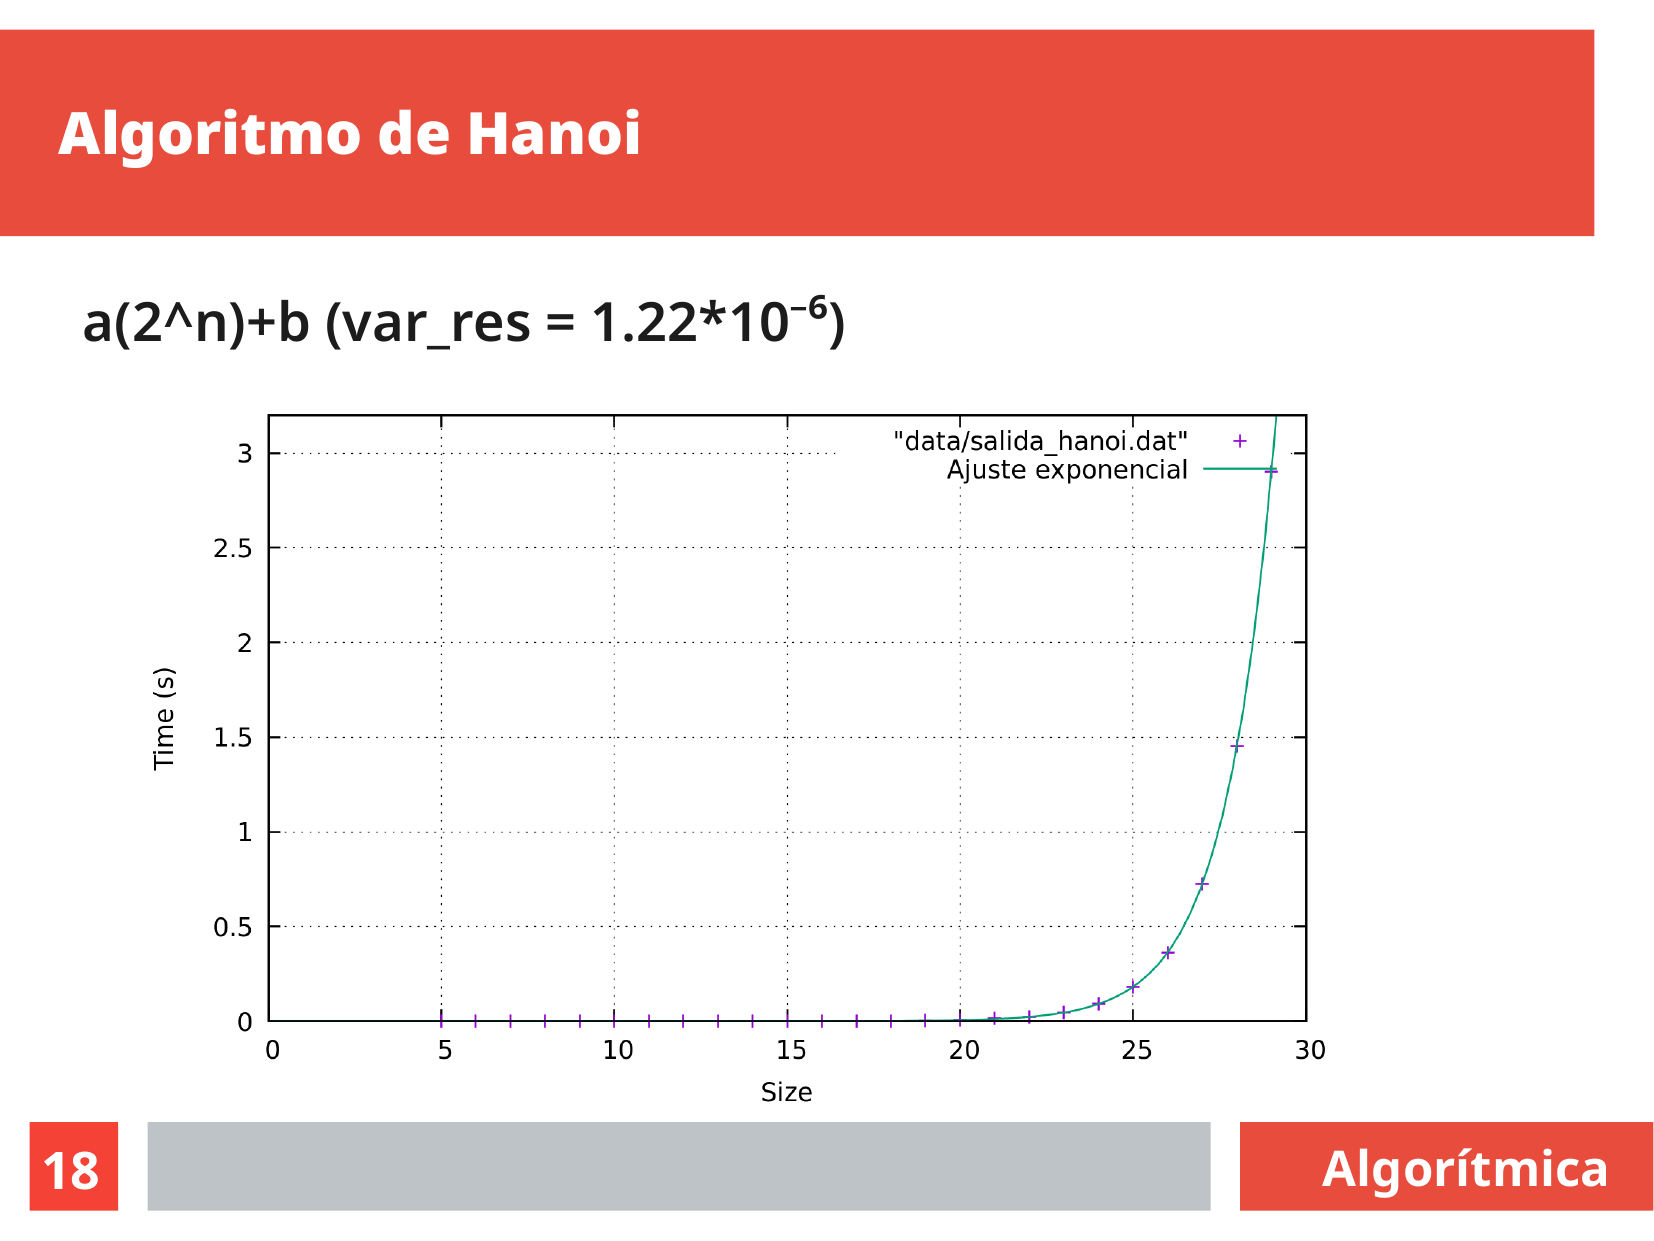

# Algoritmo de Hanoi
a(2^n)+b (var_res = 1.22*10⁻⁶)
18
Algorítmica